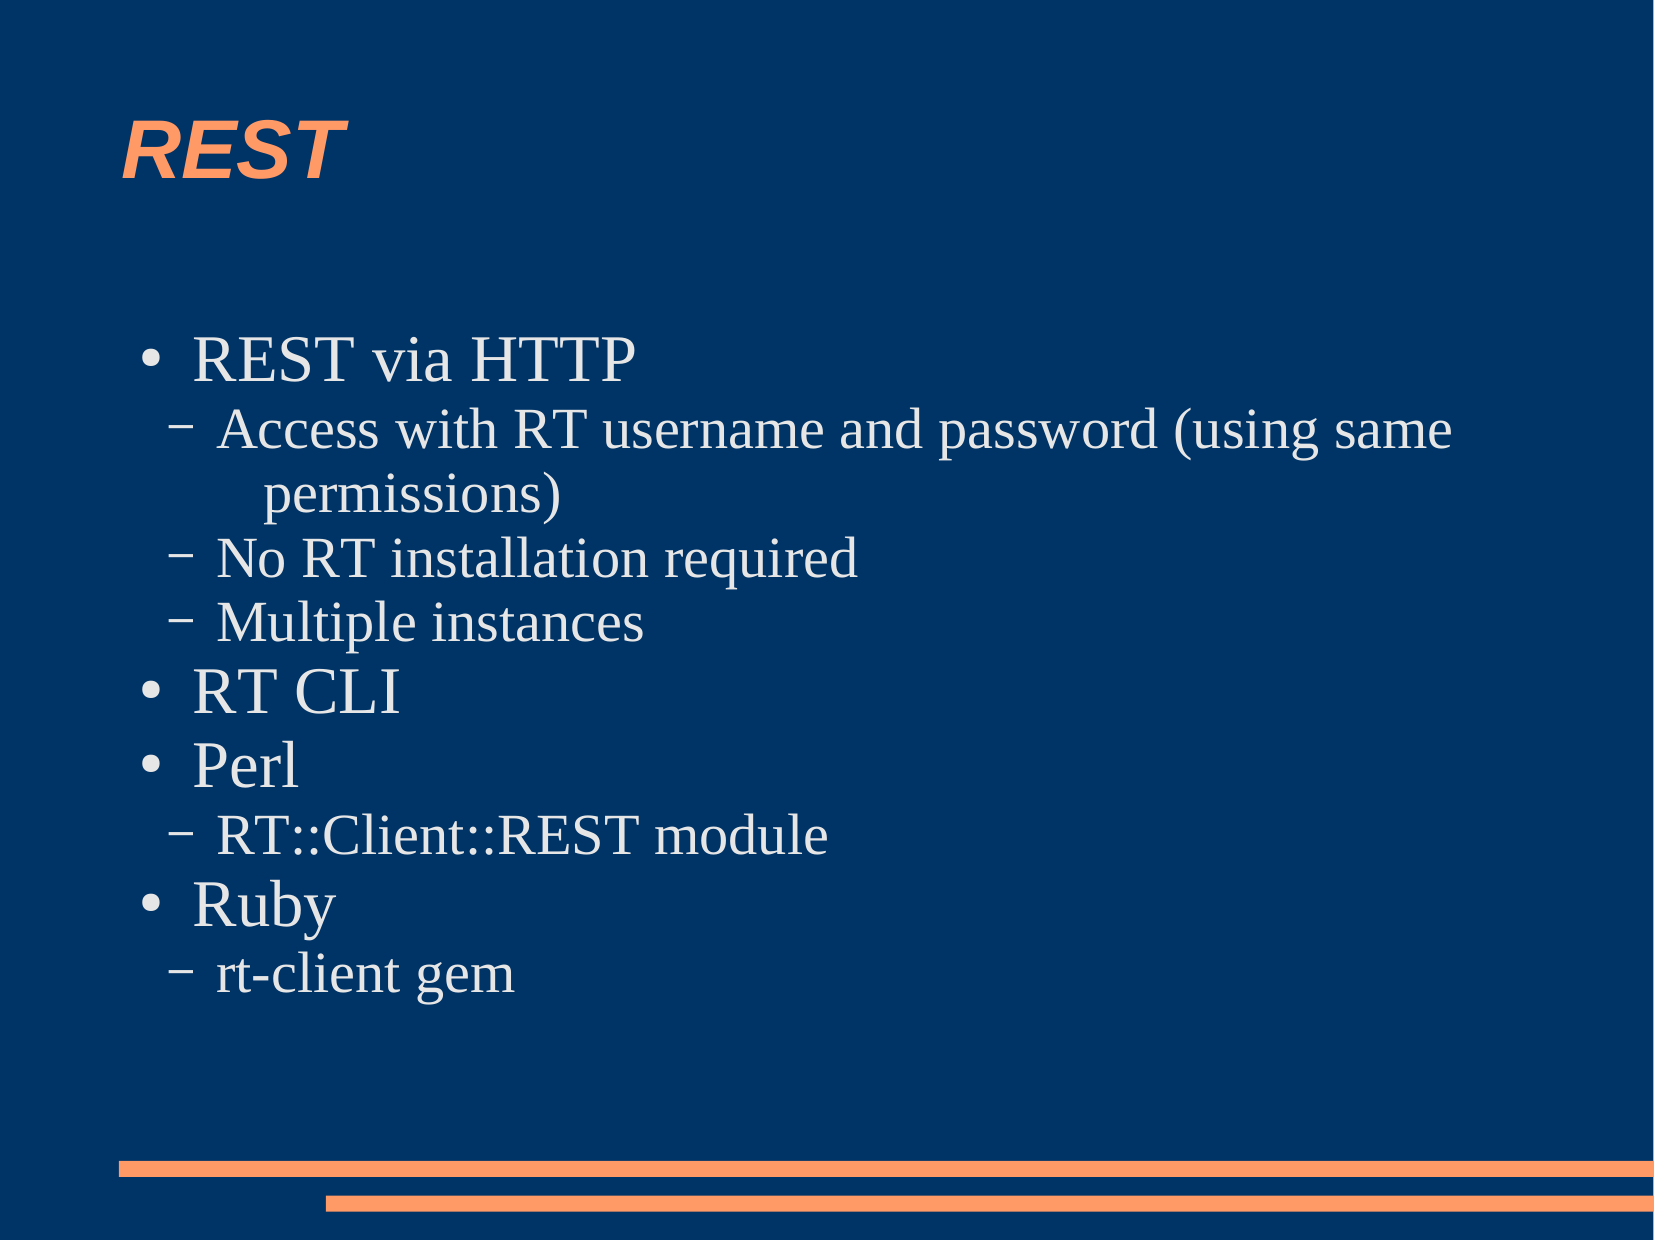

# REST
REST via HTTP
Access with RT username and password (using same permissions)
No RT installation required
Multiple instances
RT CLI
Perl
RT::Client::REST module
Ruby
rt-client gem